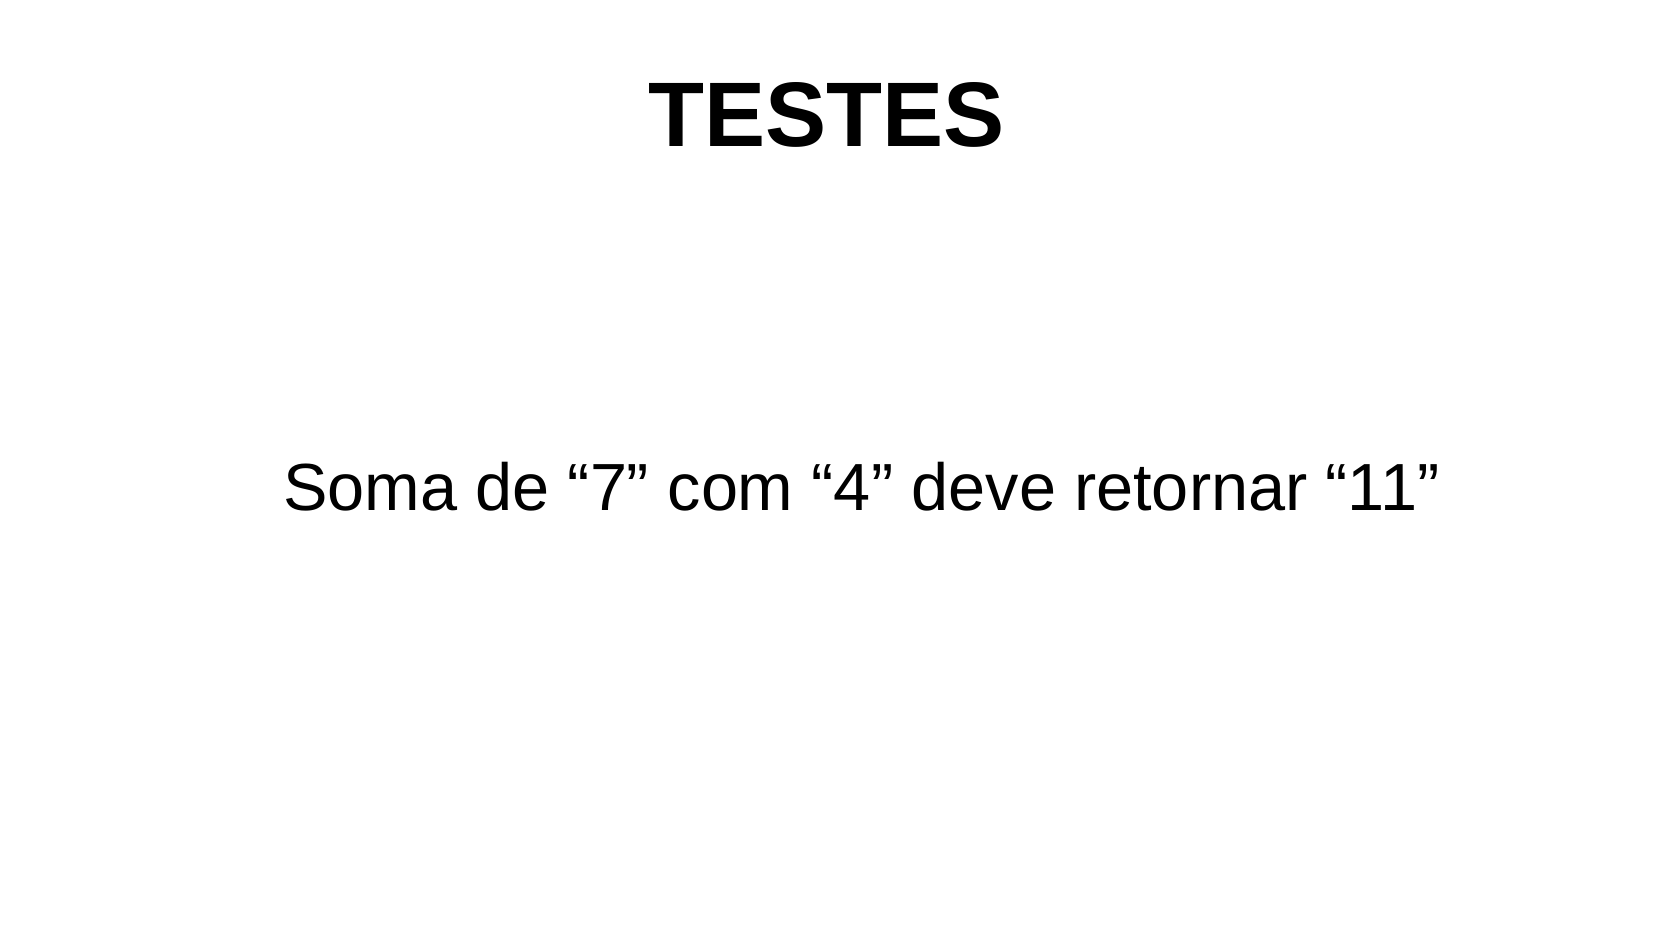

# TESTES
Soma de “7” com “4” deve retornar “11”